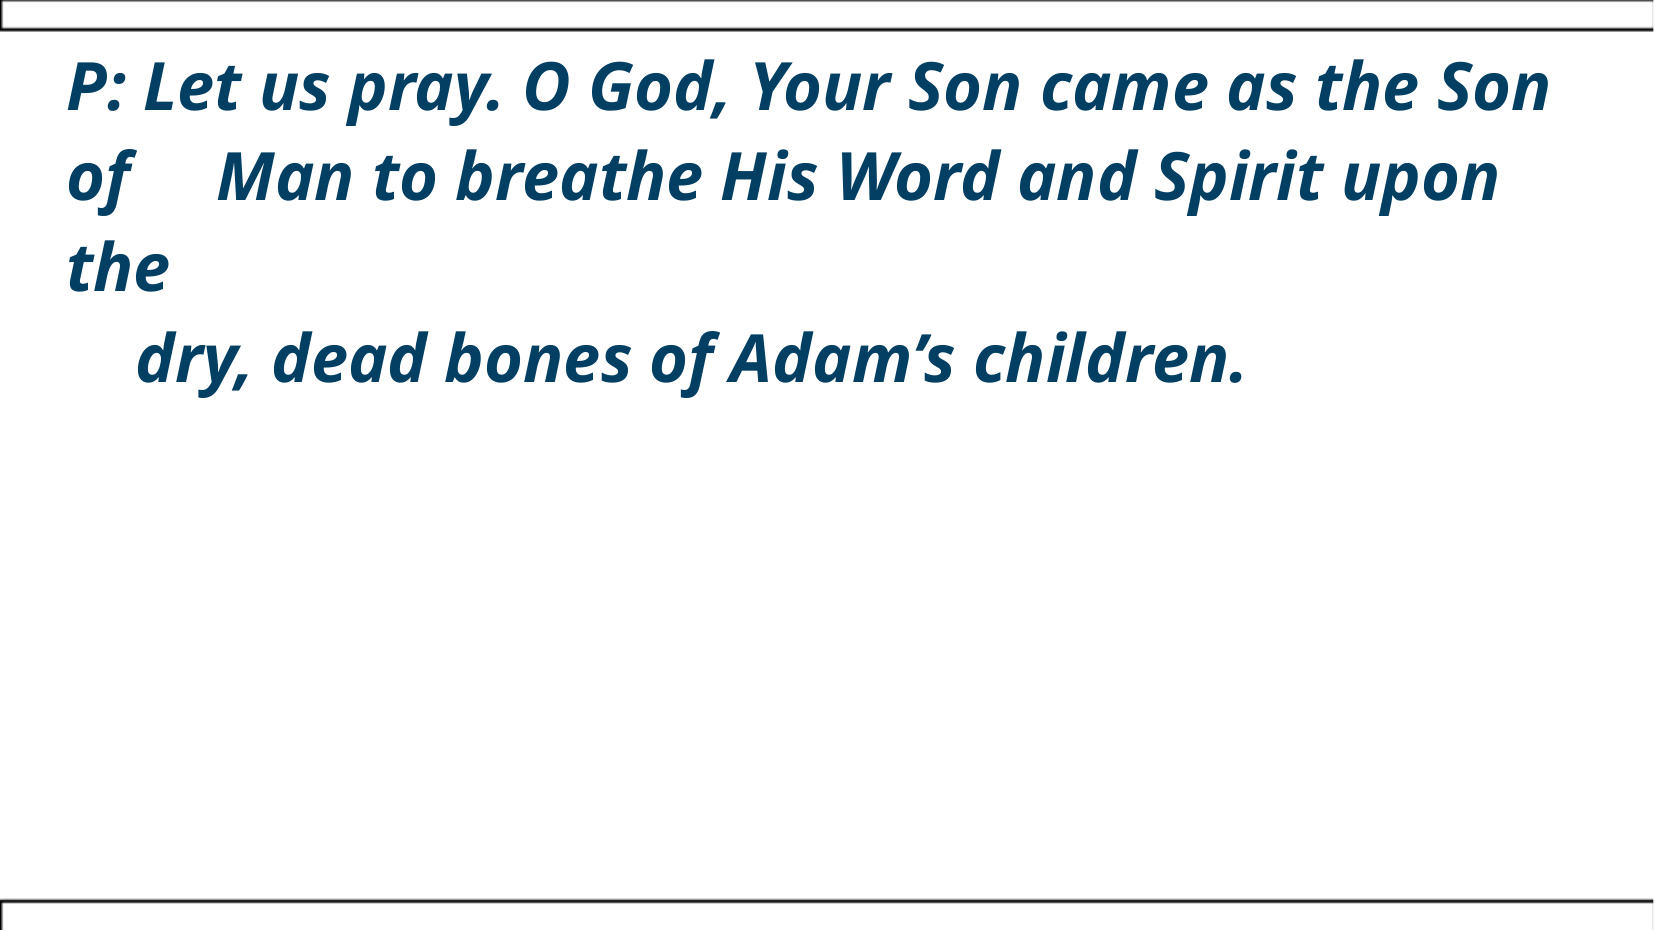

P: Let us pray. O God, Your Son came as the Son of Man to breathe His Word and Spirit upon the
 dry, dead bones of Adam’s children.